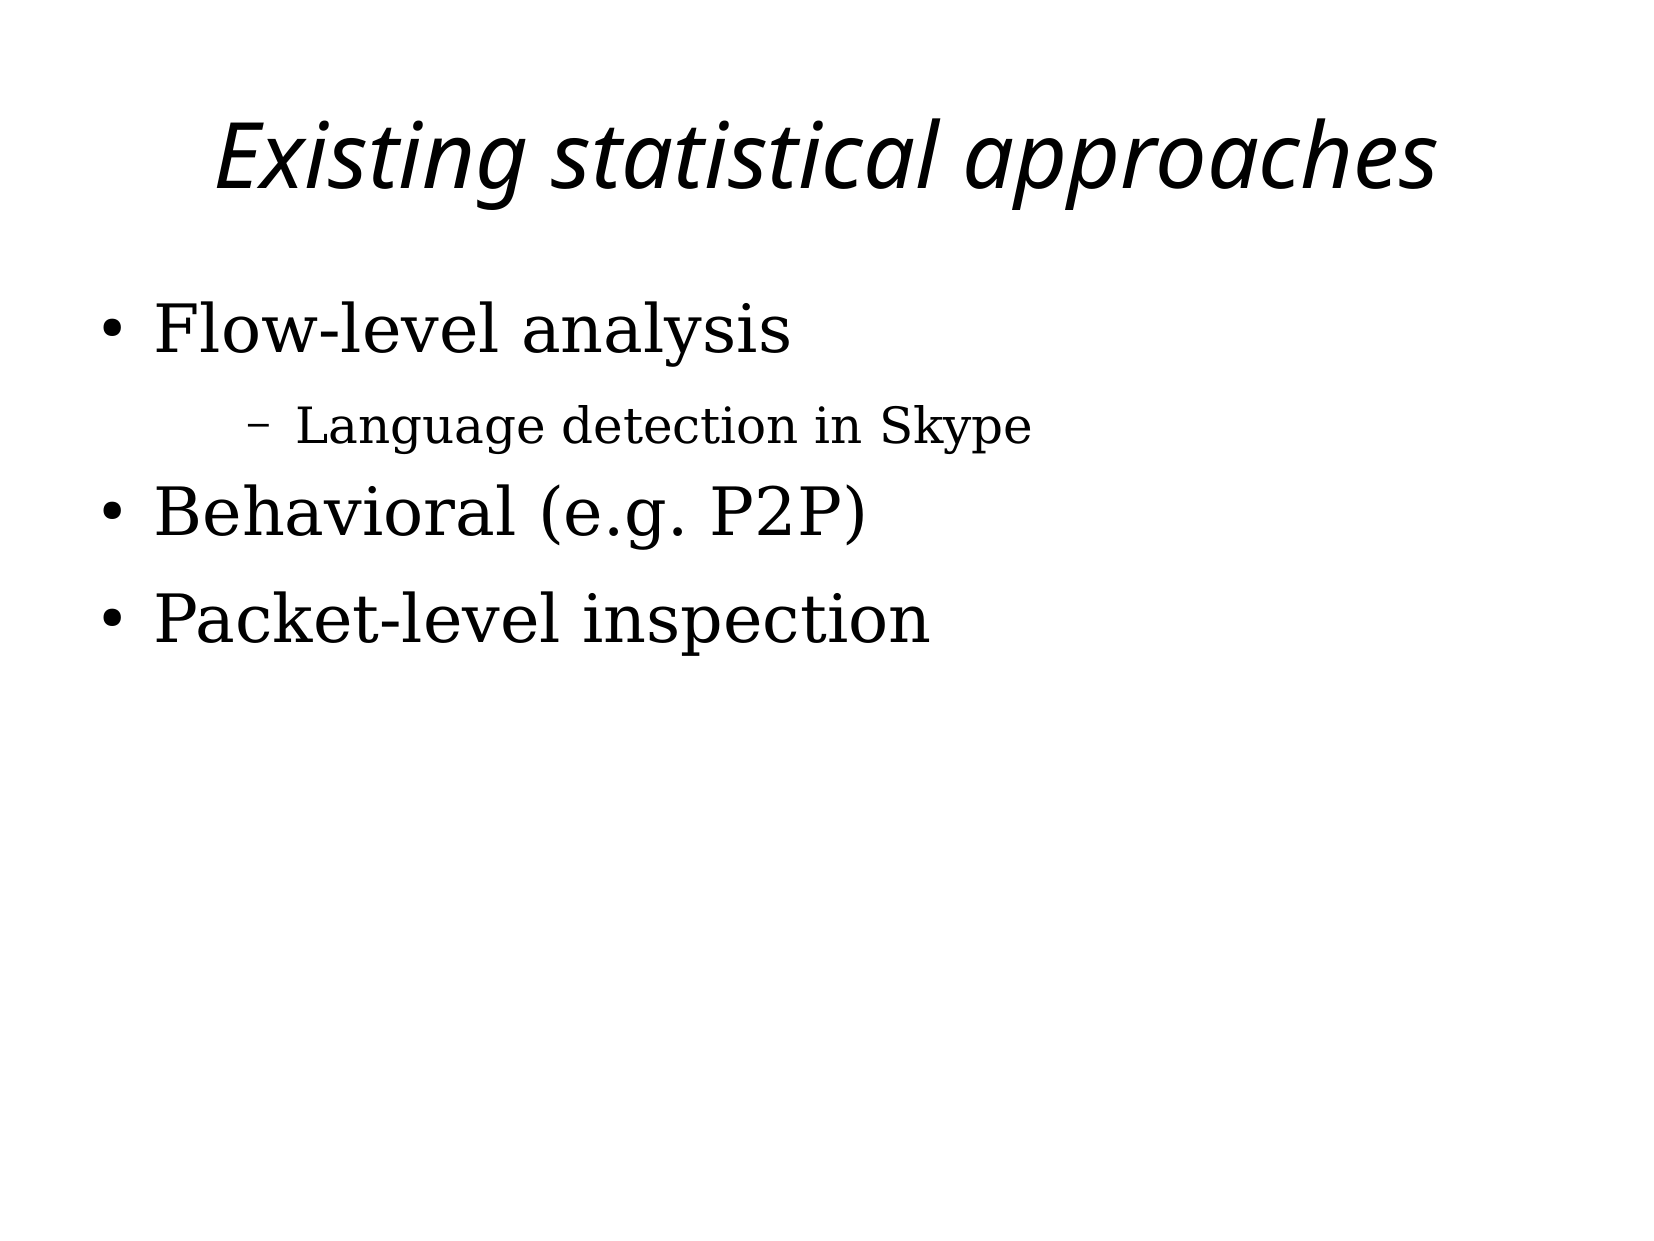

# Existing statistical approaches
Flow-level analysis
Language detection in Skype
Behavioral (e.g. P2P)
Packet-level inspection